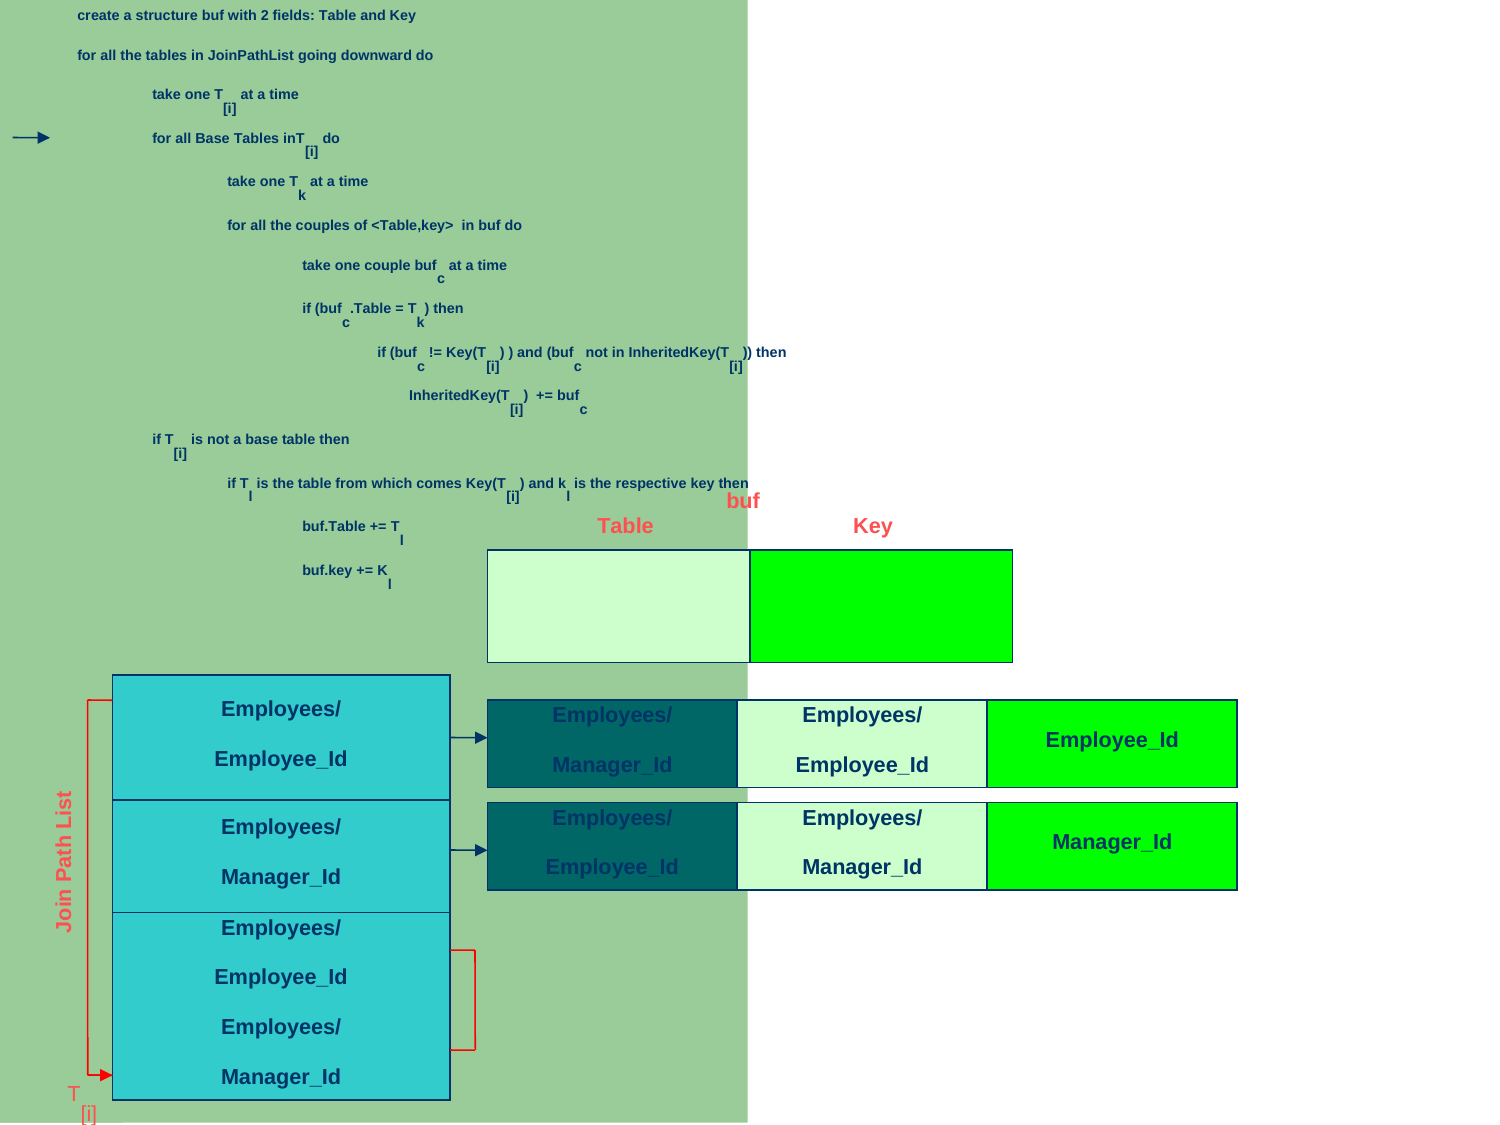

create a structure buf with 2 fields: Table and Key
for all the tables in JoinPathList going downward do
take one T[i] at a time
for all Base Tables inT[i] do
take one Tk at a time
for all the couples of <Table,key> in buf do
take one couple bufc at a time
if (bufc.Table = Tk) then
if (bufc != Key(T[i]) ) and (bufc not in InheritedKey(T[i])) then
 InheritedKey(T[i]) += bufc
if T[i] is not a base table then
if Tl is the table from which comes Key(T[i]) and kl is the respective key then
buf.Table += Tl
buf.key += Kl
buf
Table
Key
Employees/
Employee_Id
Employees/
Manager_Id
Employees/
Employee_Id
Employee_Id
Employees/
Manager_Id
Employees/
Employee_Id
Employees/
Manager_Id
Manager_Id
Join Path List
Employees/
Employee_Id
Employees/
Manager_Id
T[i]